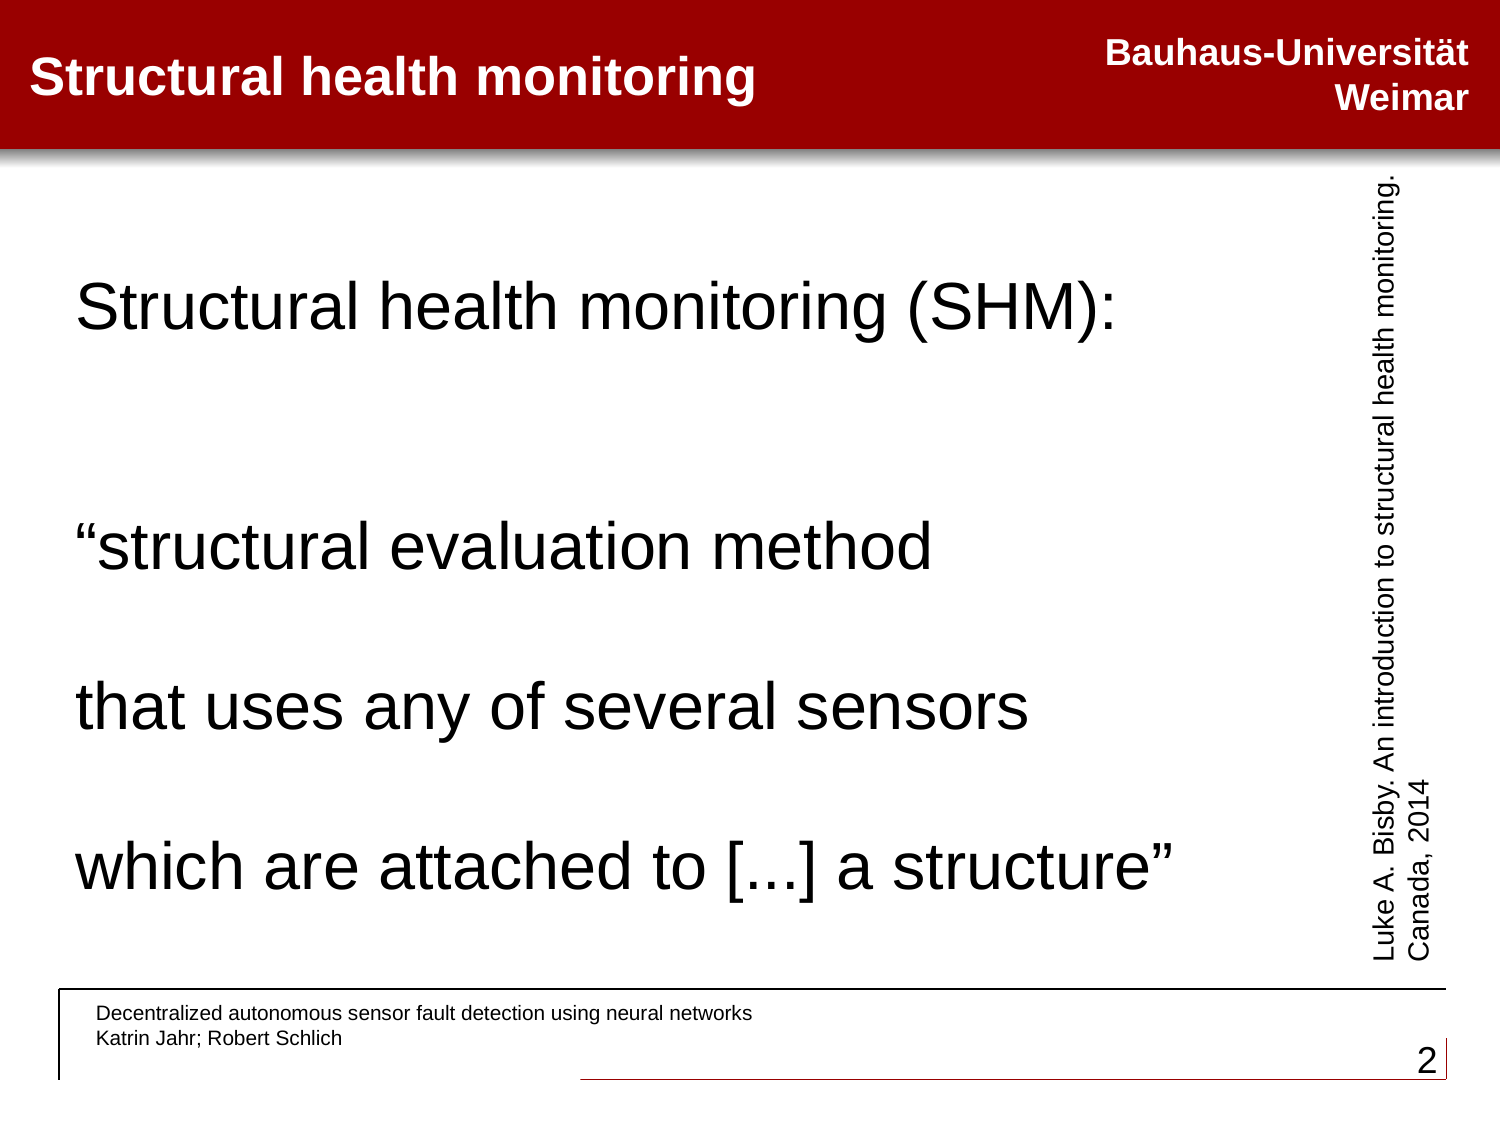

Structural health monitoring
Structural health monitoring (SHM):
“structural evaluation method
that uses any of several sensors
which are attached to [...] a structure”
Luke A. Bisby. An introduction to structural health monitoring.
Canada, 2014